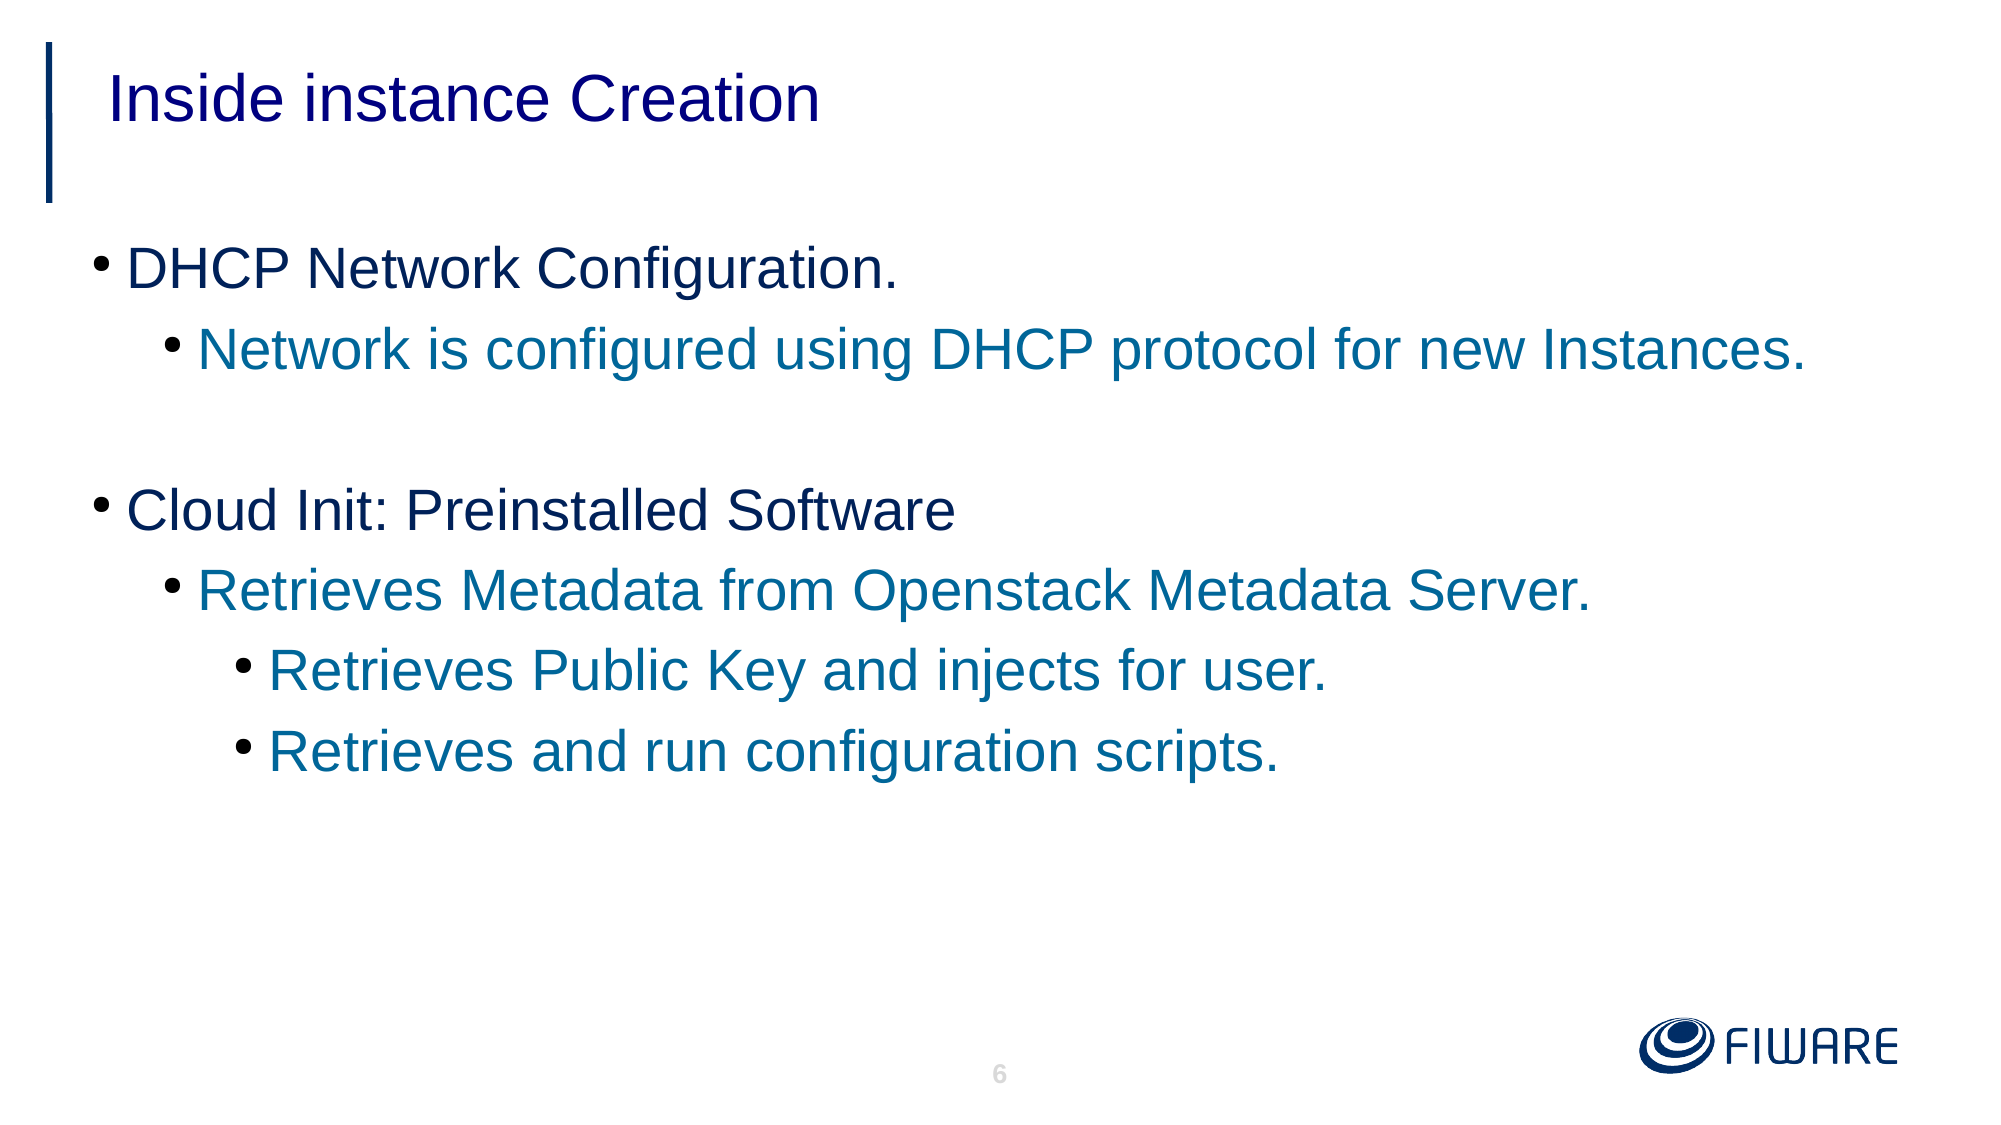

# Inside instance Creation
DHCP Network Configuration.
Network is configured using DHCP protocol for new Instances.
Cloud Init: Preinstalled Software
Retrieves Metadata from Openstack Metadata Server.
Retrieves Public Key and injects for user.
Retrieves and run configuration scripts.